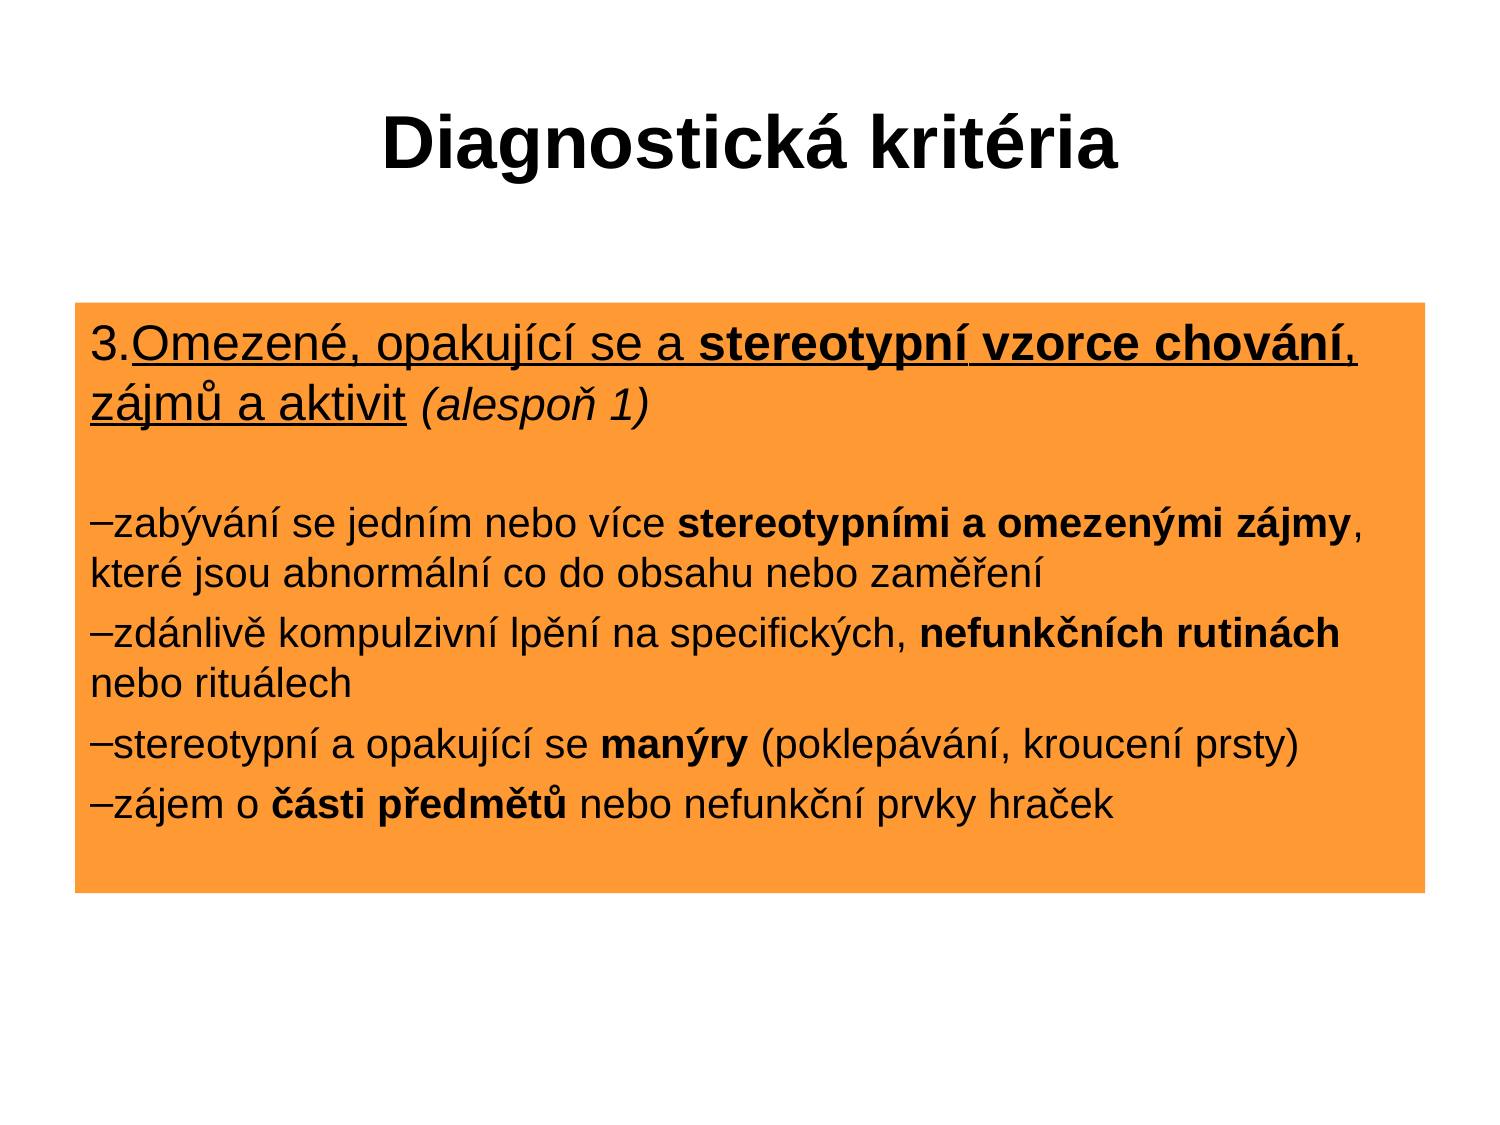

# Diagnostická kritéria
Omezené, opakující se a stereotypní vzorce chování, zájmů a aktivit (alespoň 1)
zabývání se jedním nebo více stereotypními a omezenými zájmy, které jsou abnormální co do obsahu nebo zaměření
zdánlivě kompulzivní lpění na specifických, nefunkčních rutinách nebo rituálech
stereotypní a opakující se manýry (poklepávání, kroucení prsty)
zájem o části předmětů nebo nefunkční prvky hraček